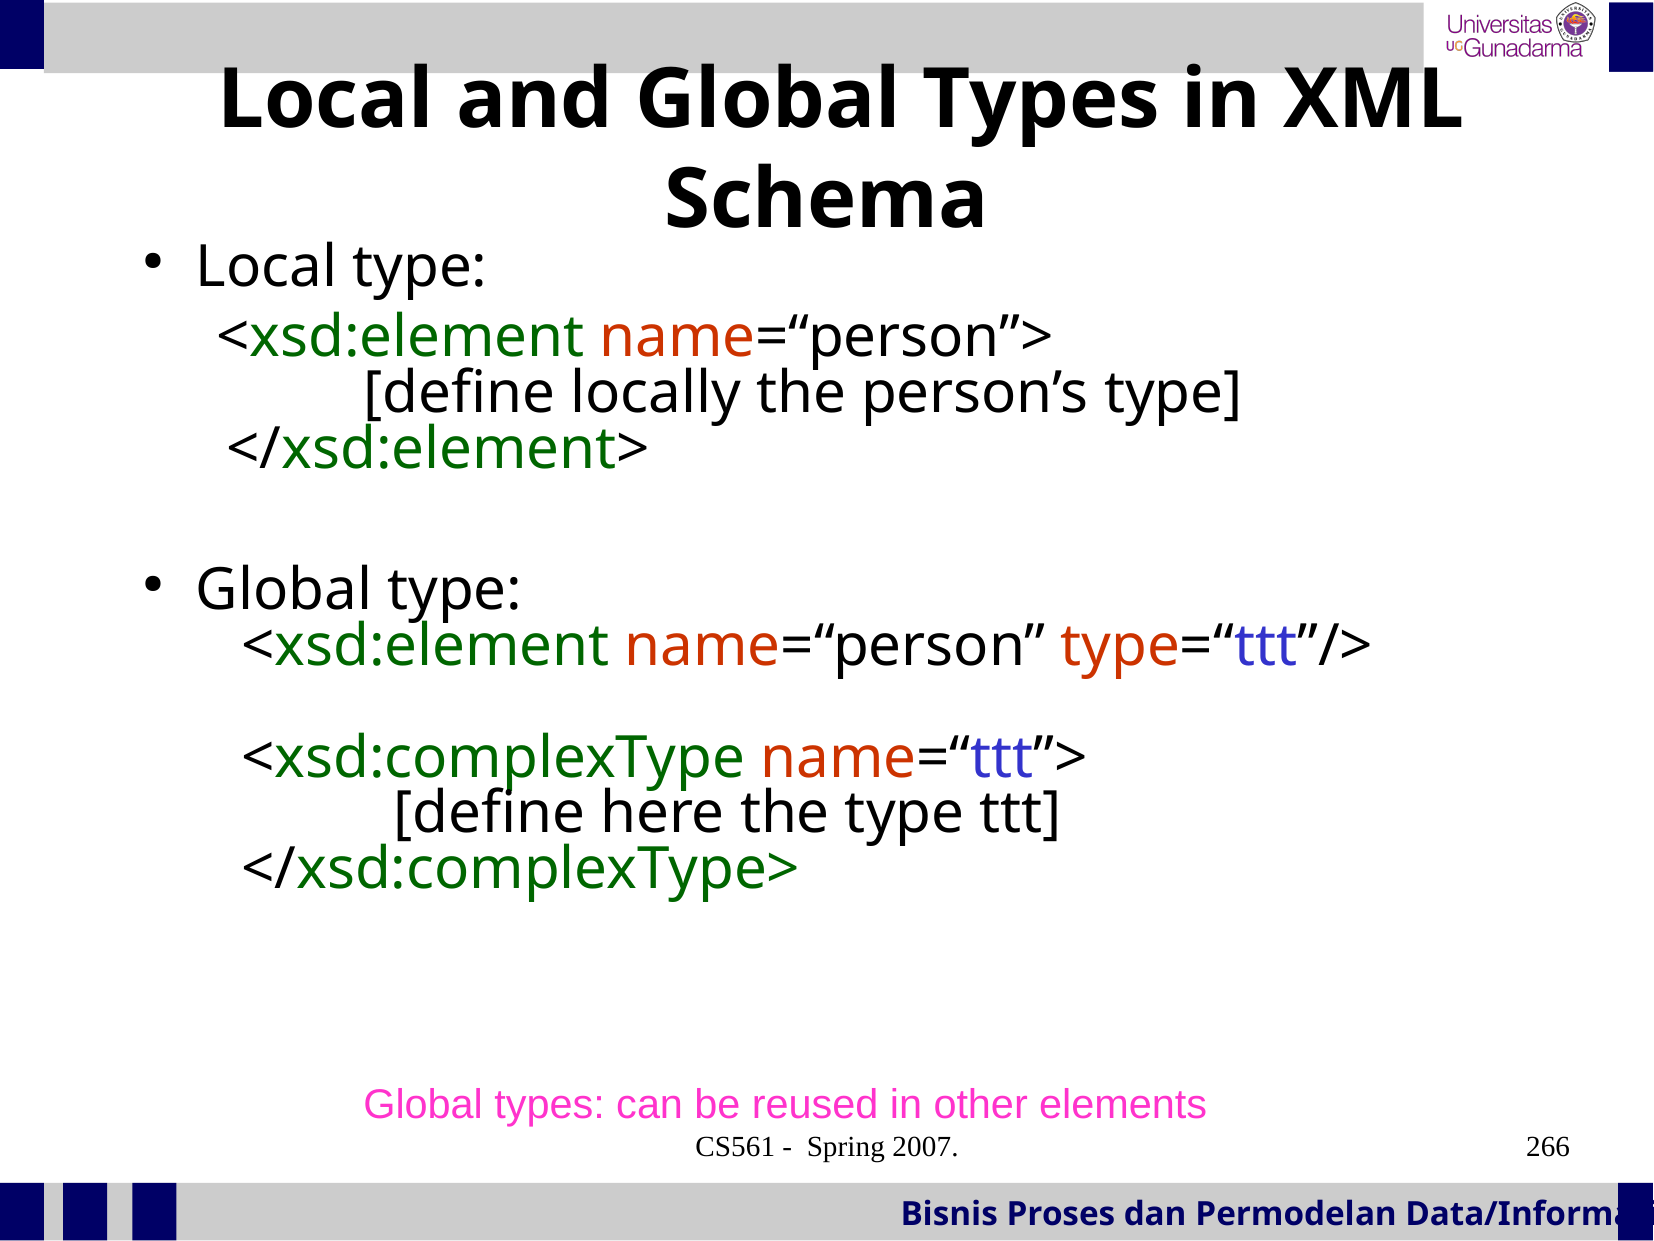

# Local and Global Types in XML Schema
Local type:
 <xsd:element name=“person”>
 [define locally the person’s type]
 </xsd:element>
Global type:
 <xsd:element name=“person” type=“ttt”/>
 <xsd:complexType name=“ttt”>
 [define here the type ttt]
 </xsd:complexType>
Global types: can be reused in other elements
CS561 - Spring 2007.
266